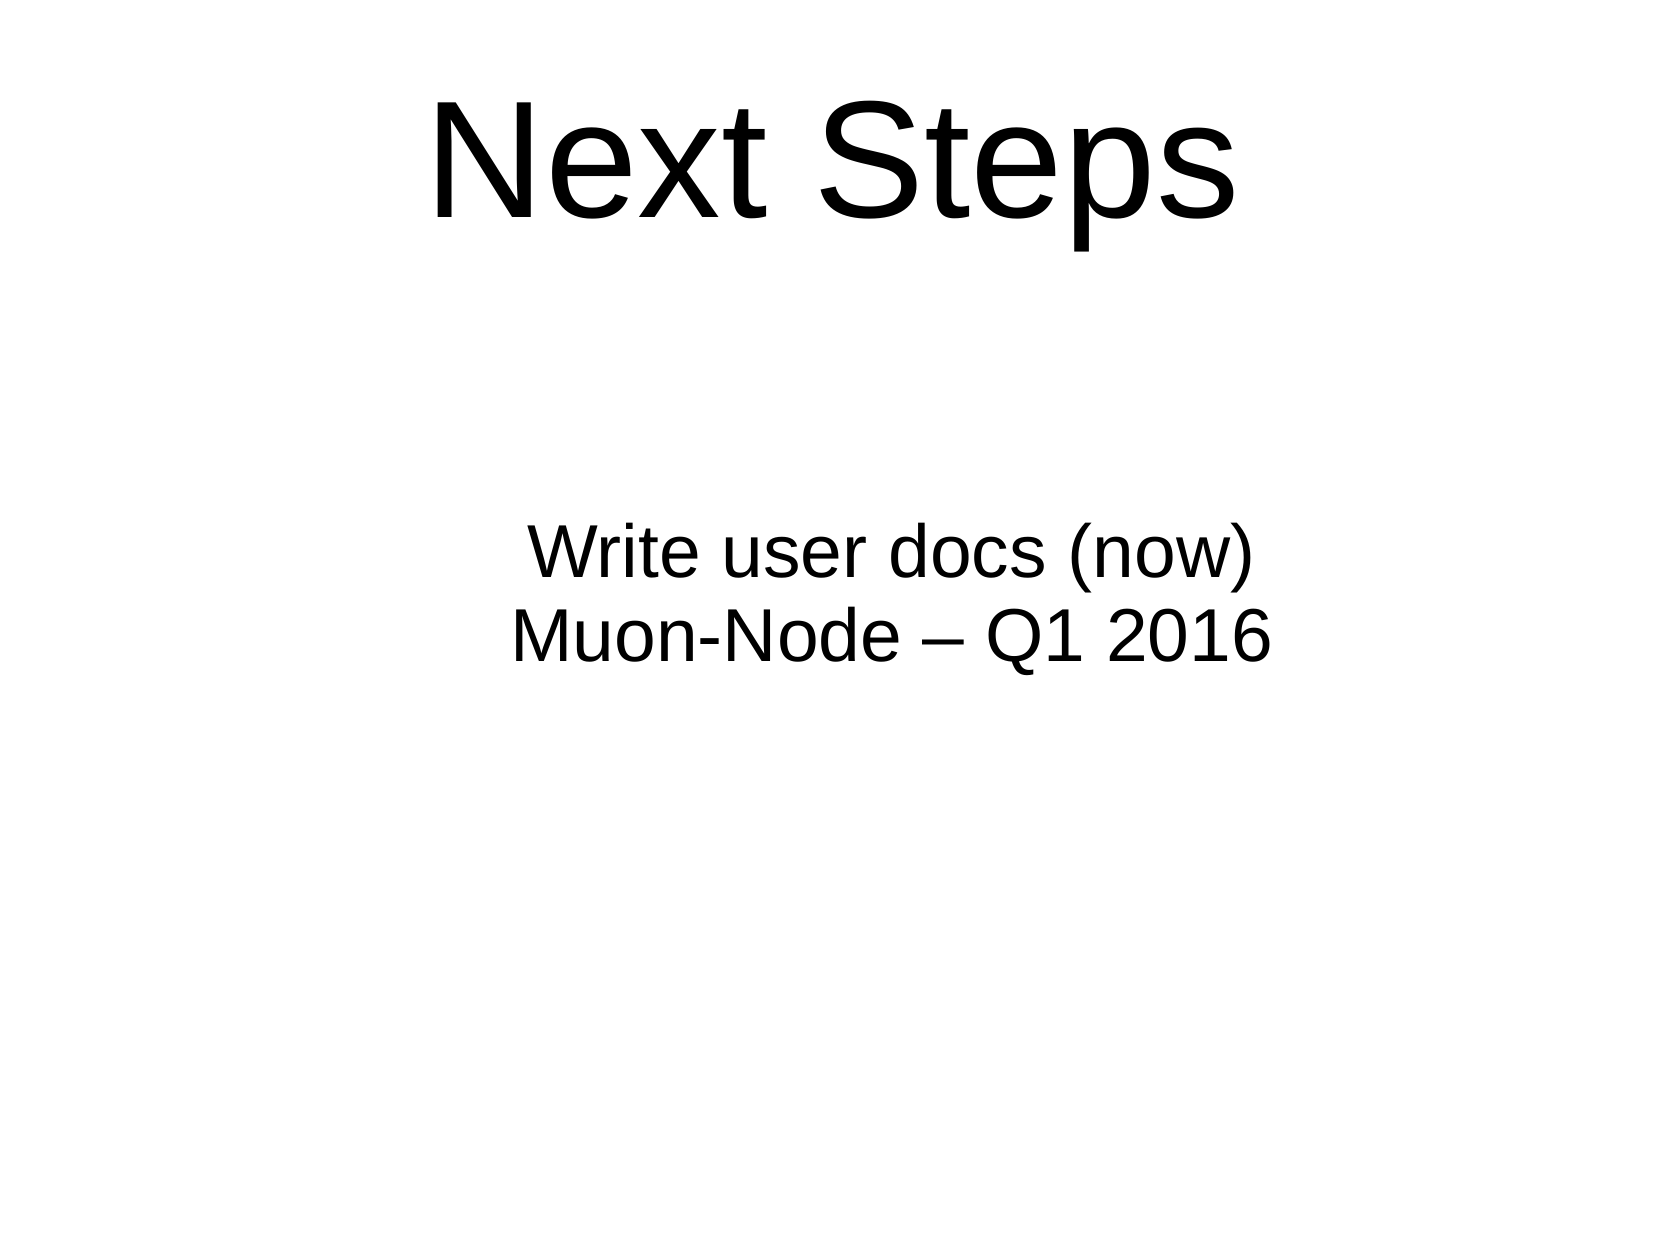

Next Steps
Write user docs (now)
Muon-Node – Q1 2016